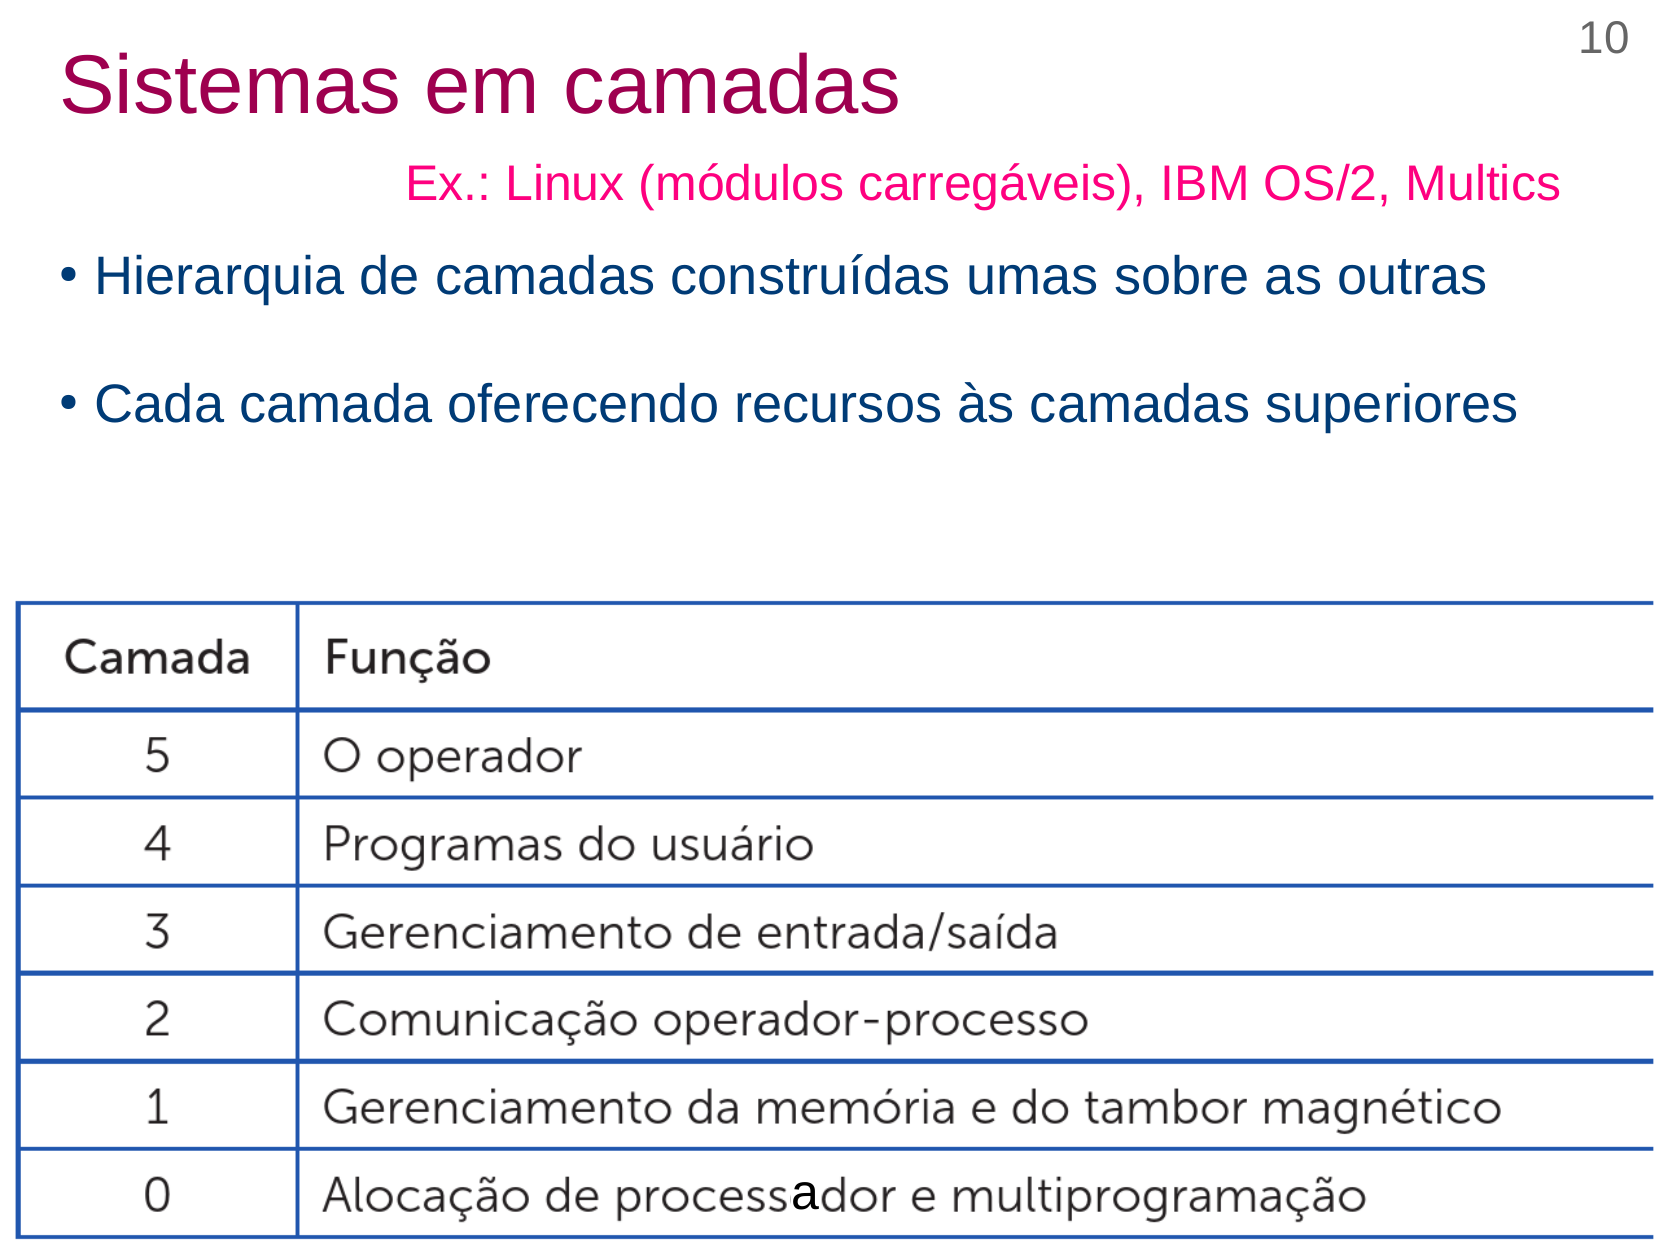

10
# Sistemas em camadas
Ex.: Linux (módulos carregáveis), IBM OS/2, Multics
Hierarquia de camadas construídas umas sobre as outras
Cada camada oferecendo recursos às camadas superiores
a